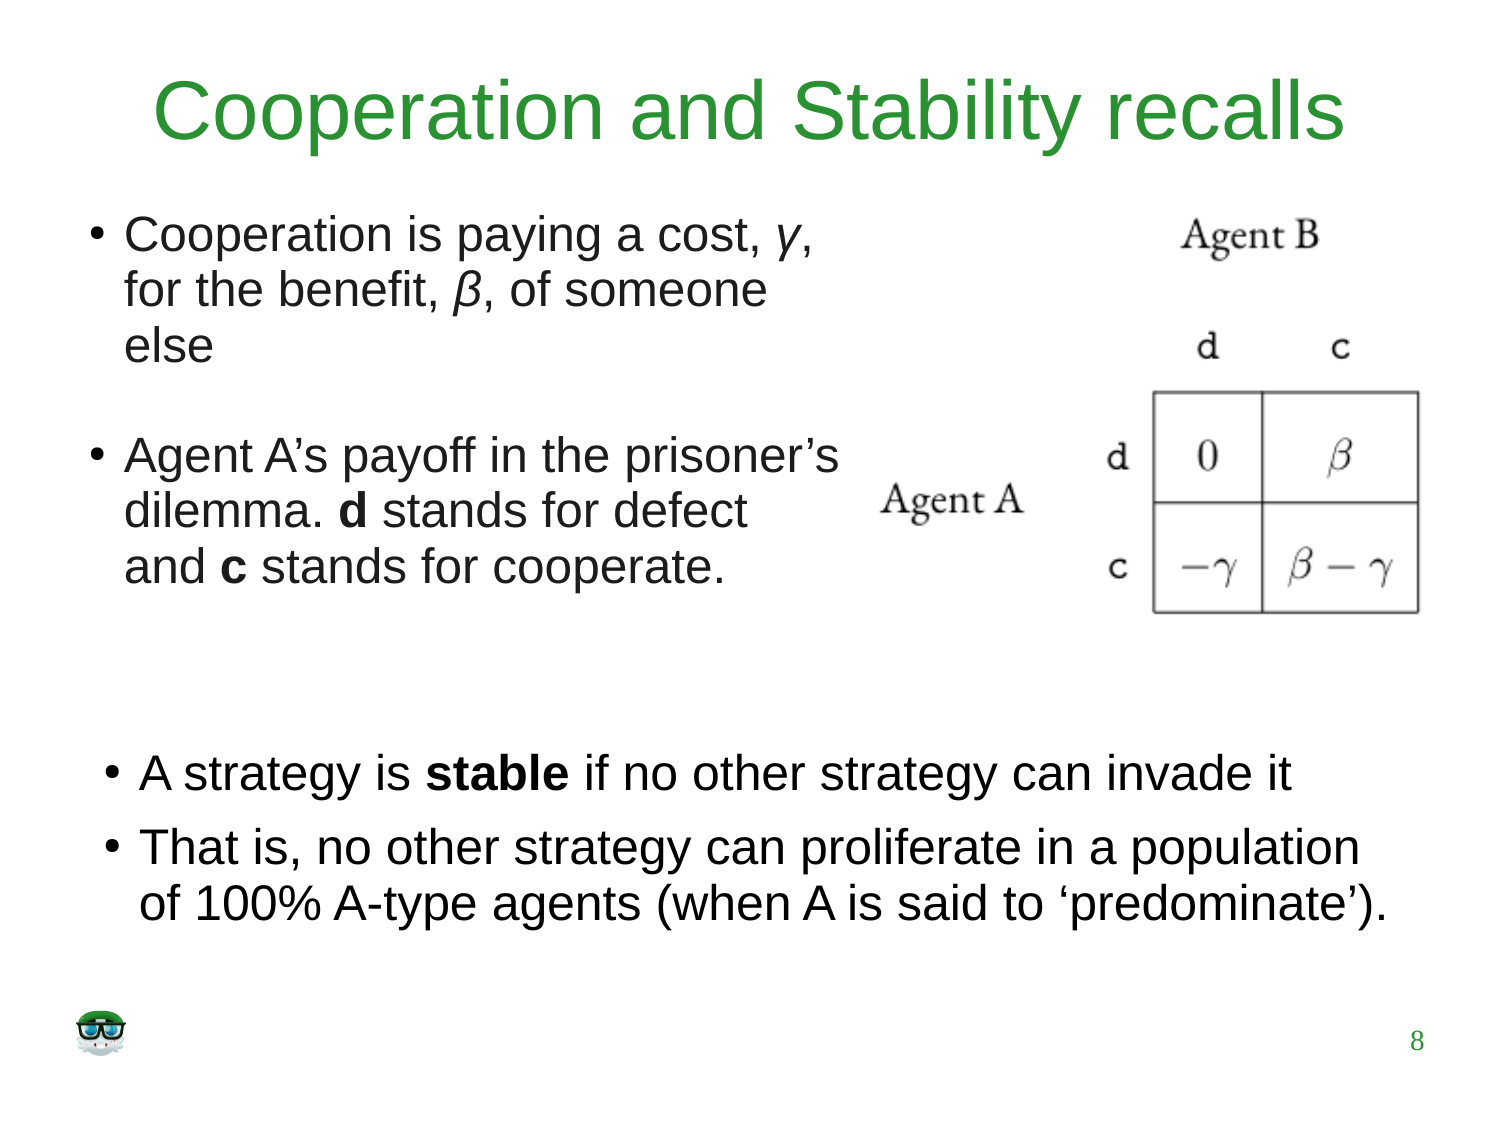

# Cooperation and Stability recalls
Cooperation is paying a cost, γ, for the benefit, β, of someone else
Agent A’s payoff in the prisoner’s dilemma. d stands for defect and c stands for cooperate.
A strategy is stable if no other strategy can invade it
That is, no other strategy can proliferate in a population of 100% A-type agents (when A is said to ‘predominate’).
8